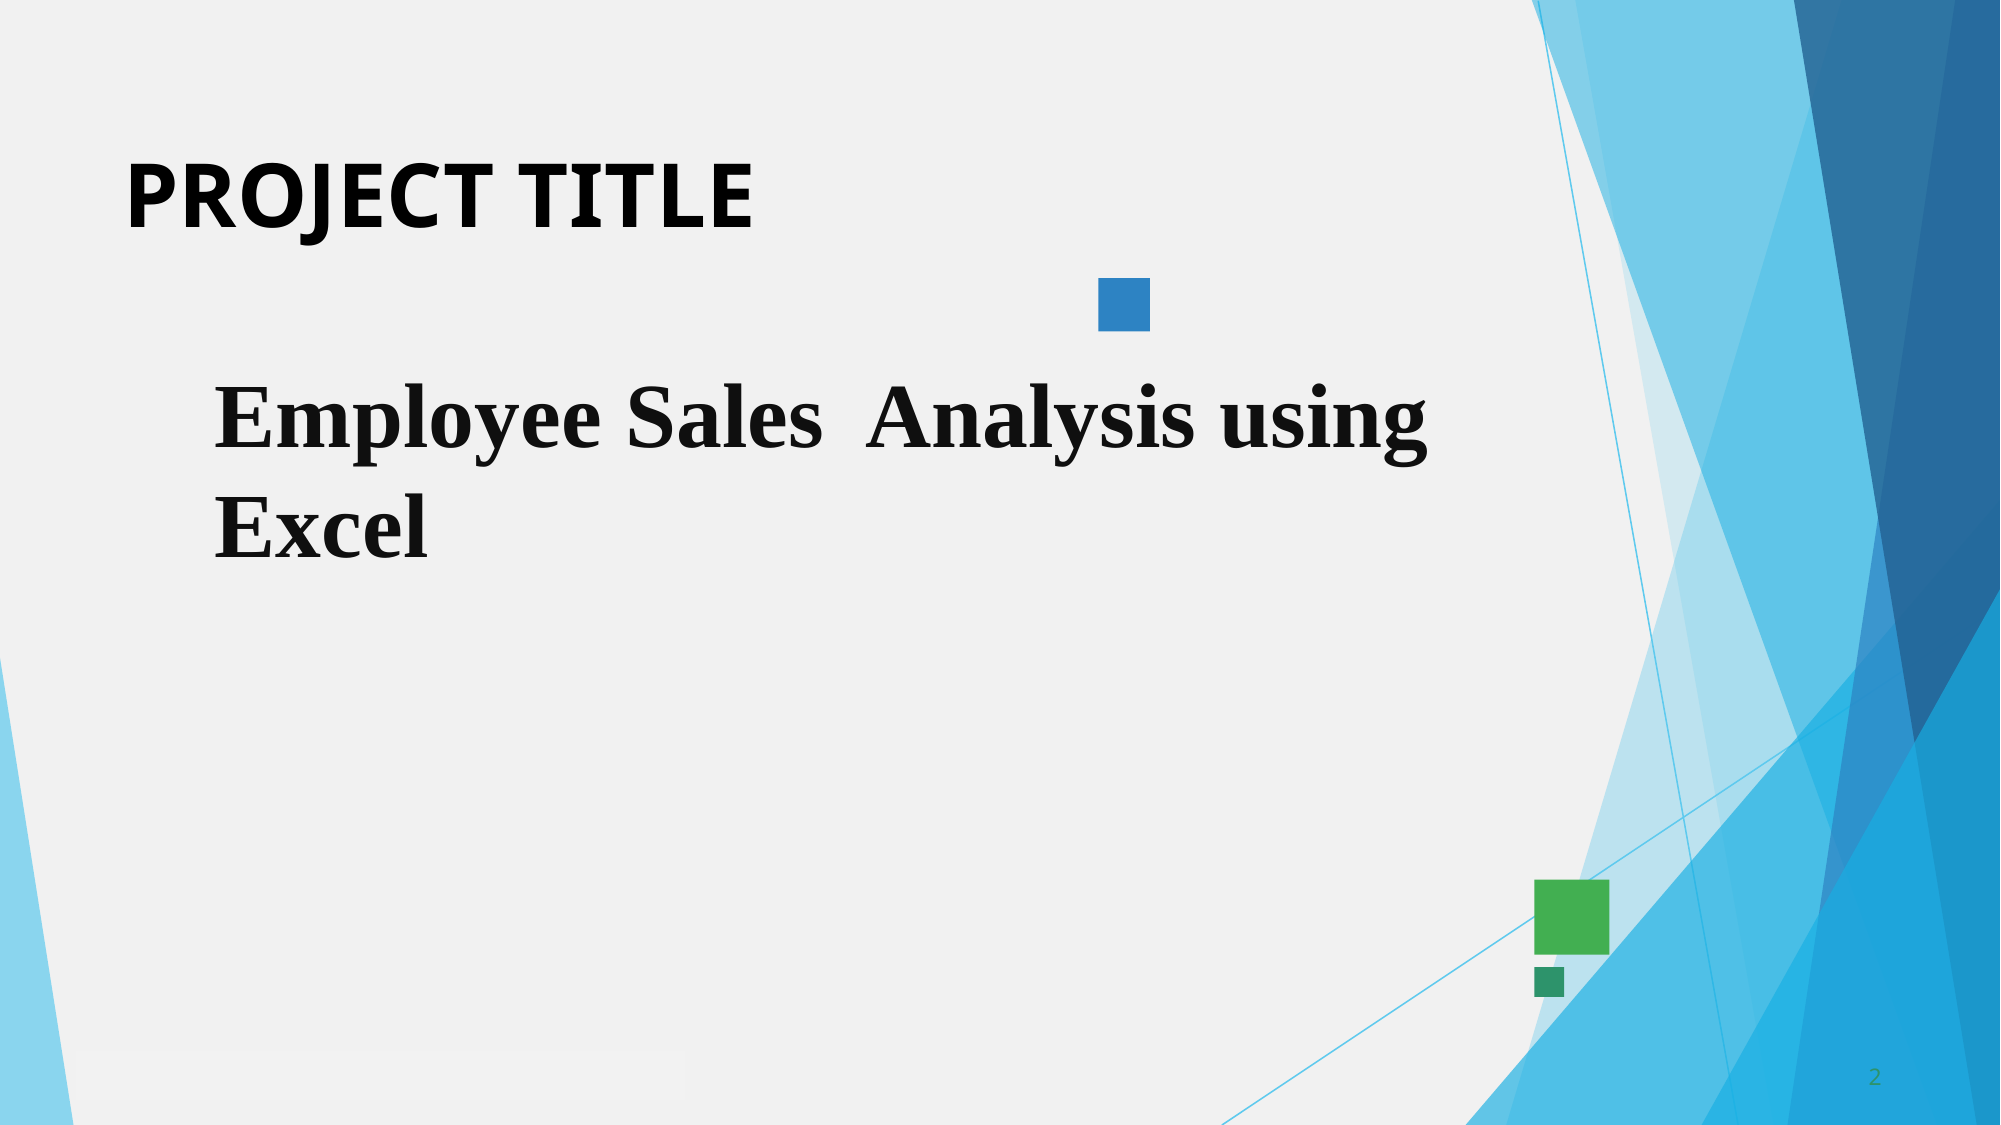

# PROJECT TITLE
Employee Sales Analysis using Excel